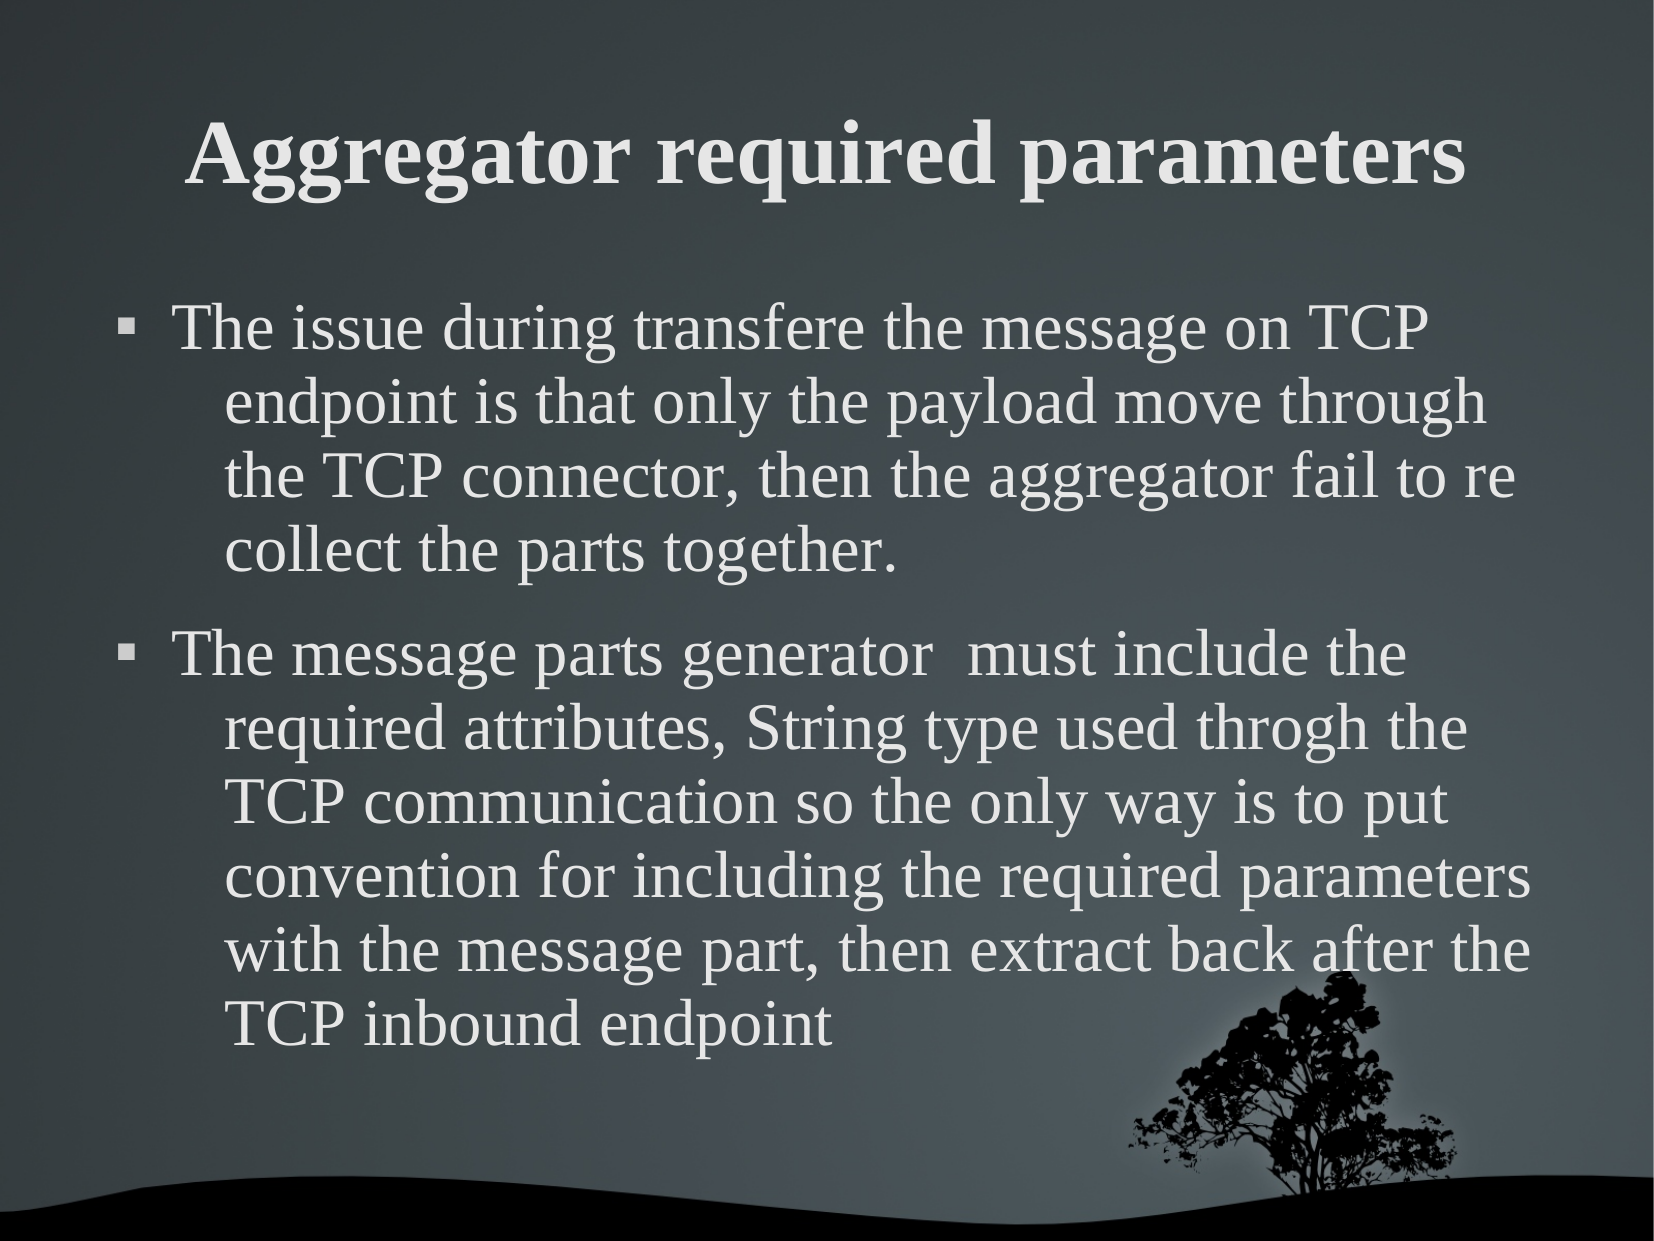

# Aggregator required parameters
The issue during transfere the message on TCP endpoint is that only the payload move through the TCP connector, then the aggregator fail to re collect the parts together.
The message parts generator must include the required attributes, String type used throgh the TCP communication so the only way is to put convention for including the required parameters with the message part, then extract back after the TCP inbound endpoint